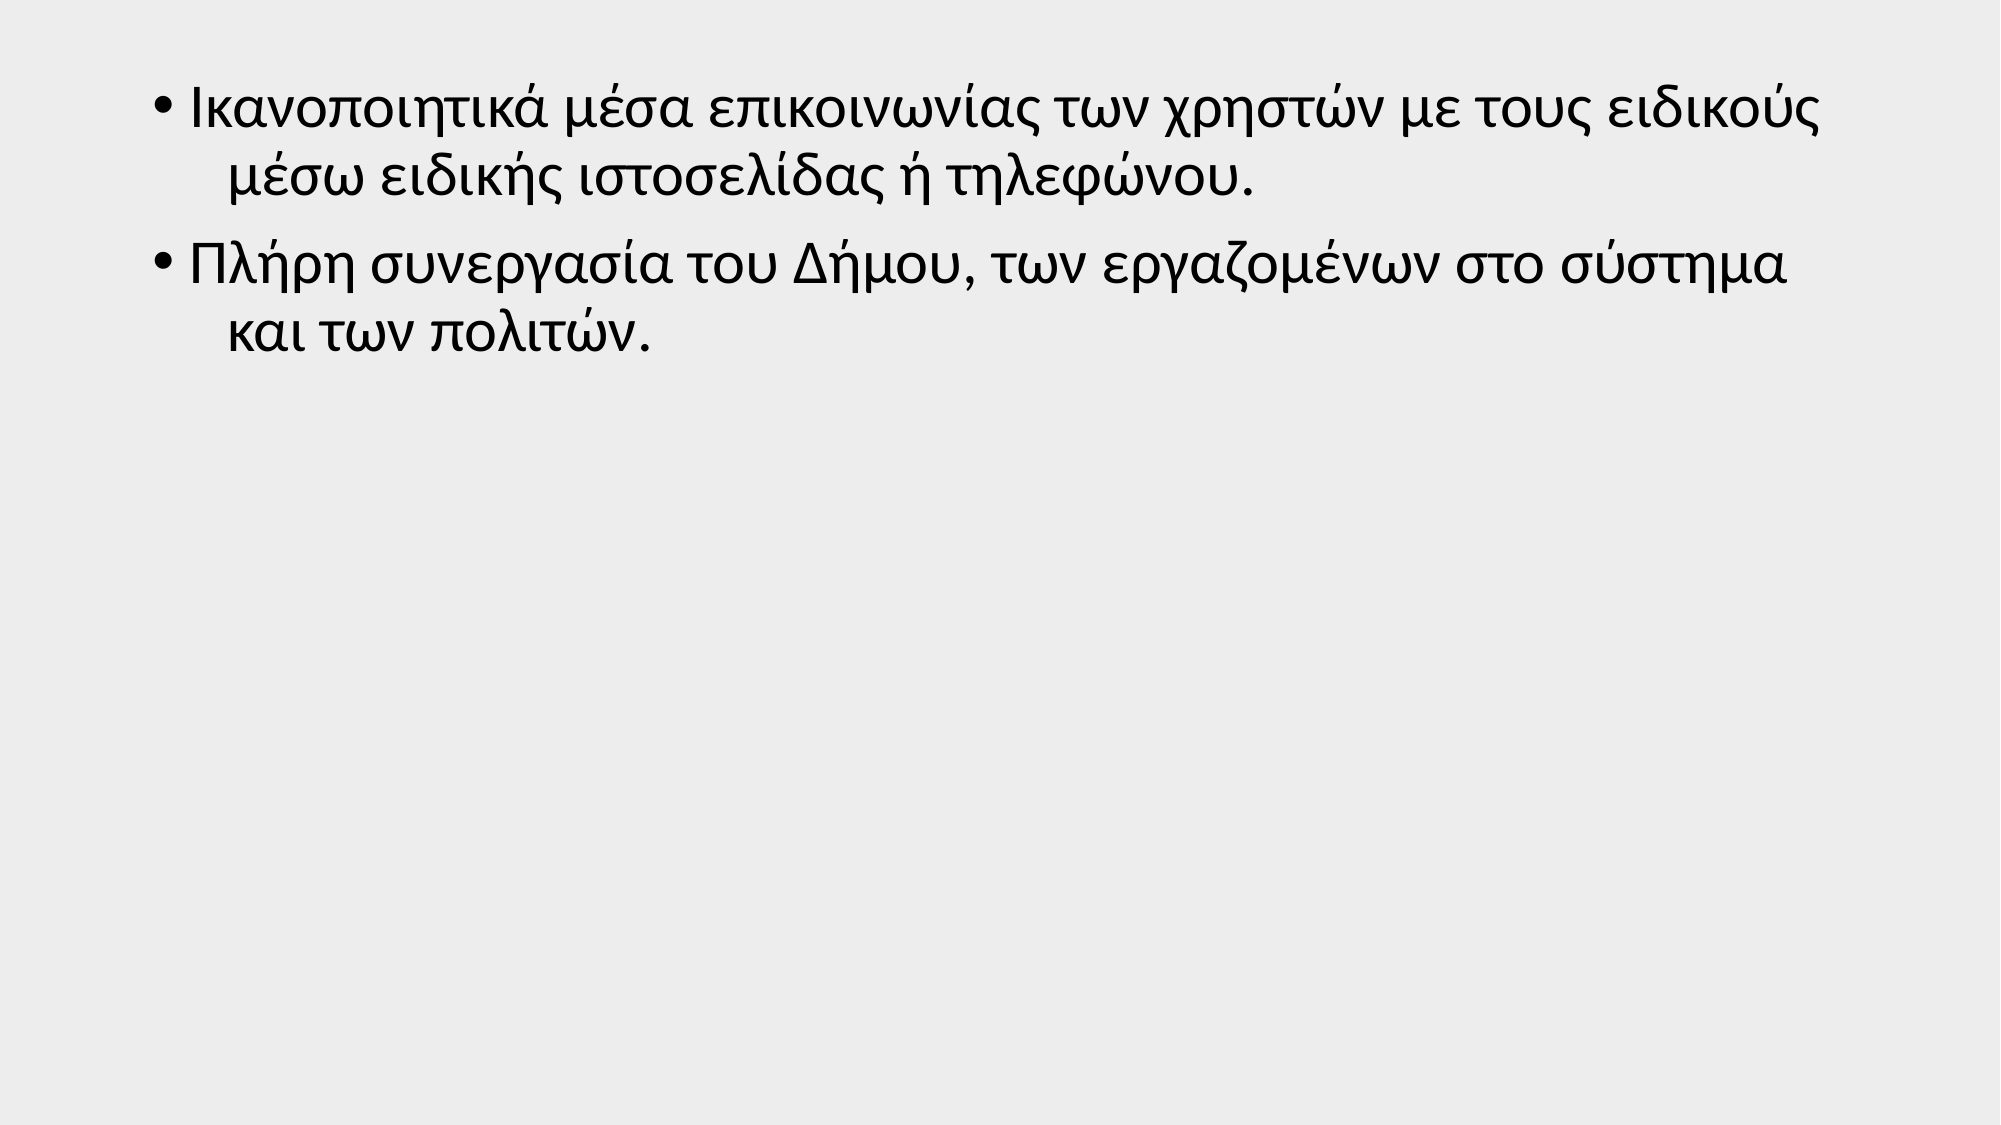

# Ικανοποιητικά μέσα επικοινωνίας των χρηστών με τους ειδικούς μέσω ειδικής ιστοσελίδας ή τηλεφώνου.
Πλήρη συνεργασία του Δήμου, των εργαζομένων στο σύστημα και των πολιτών.